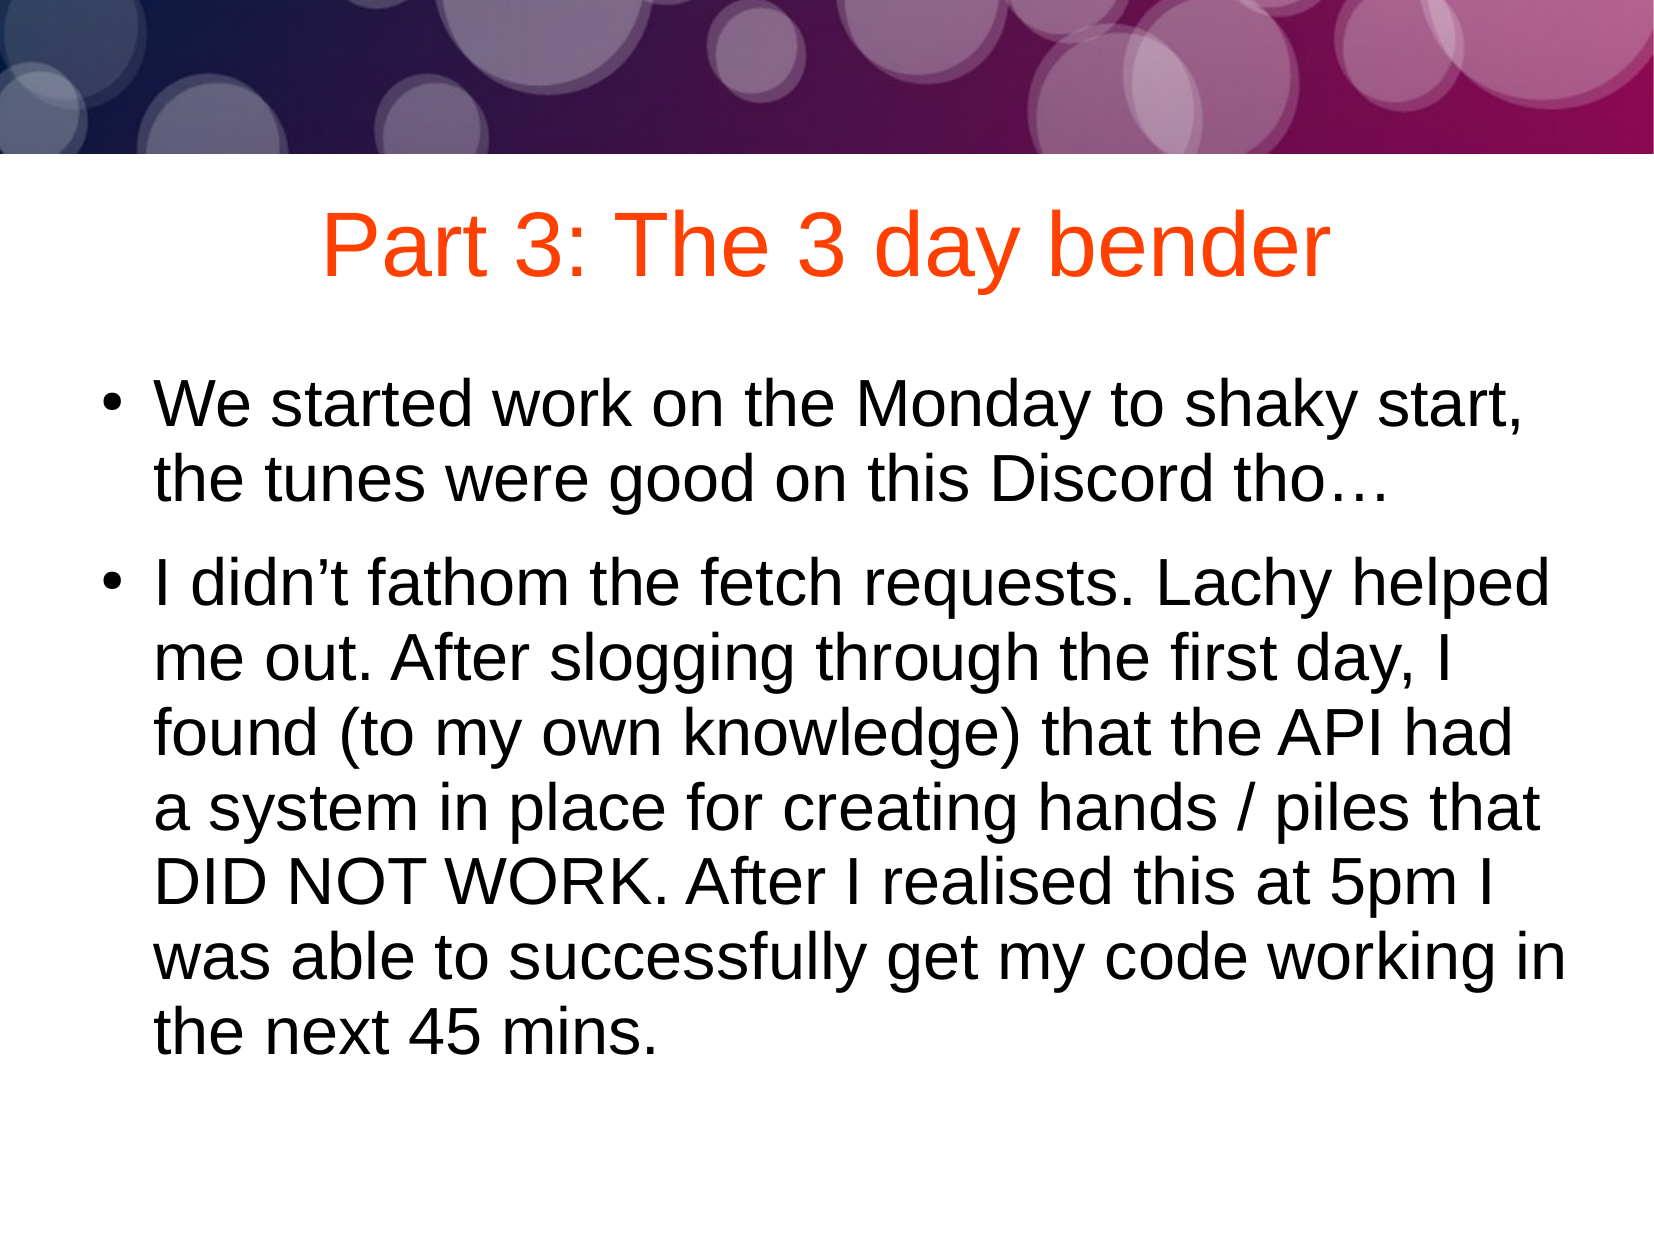

# Part 3: The 3 day bender
We started work on the Monday to shaky start, the tunes were good on this Discord tho…
I didn’t fathom the fetch requests. Lachy helped me out. After slogging through the first day, I found (to my own knowledge) that the API had a system in place for creating hands / piles that DID NOT WORK. After I realised this at 5pm I was able to successfully get my code working in the next 45 mins.